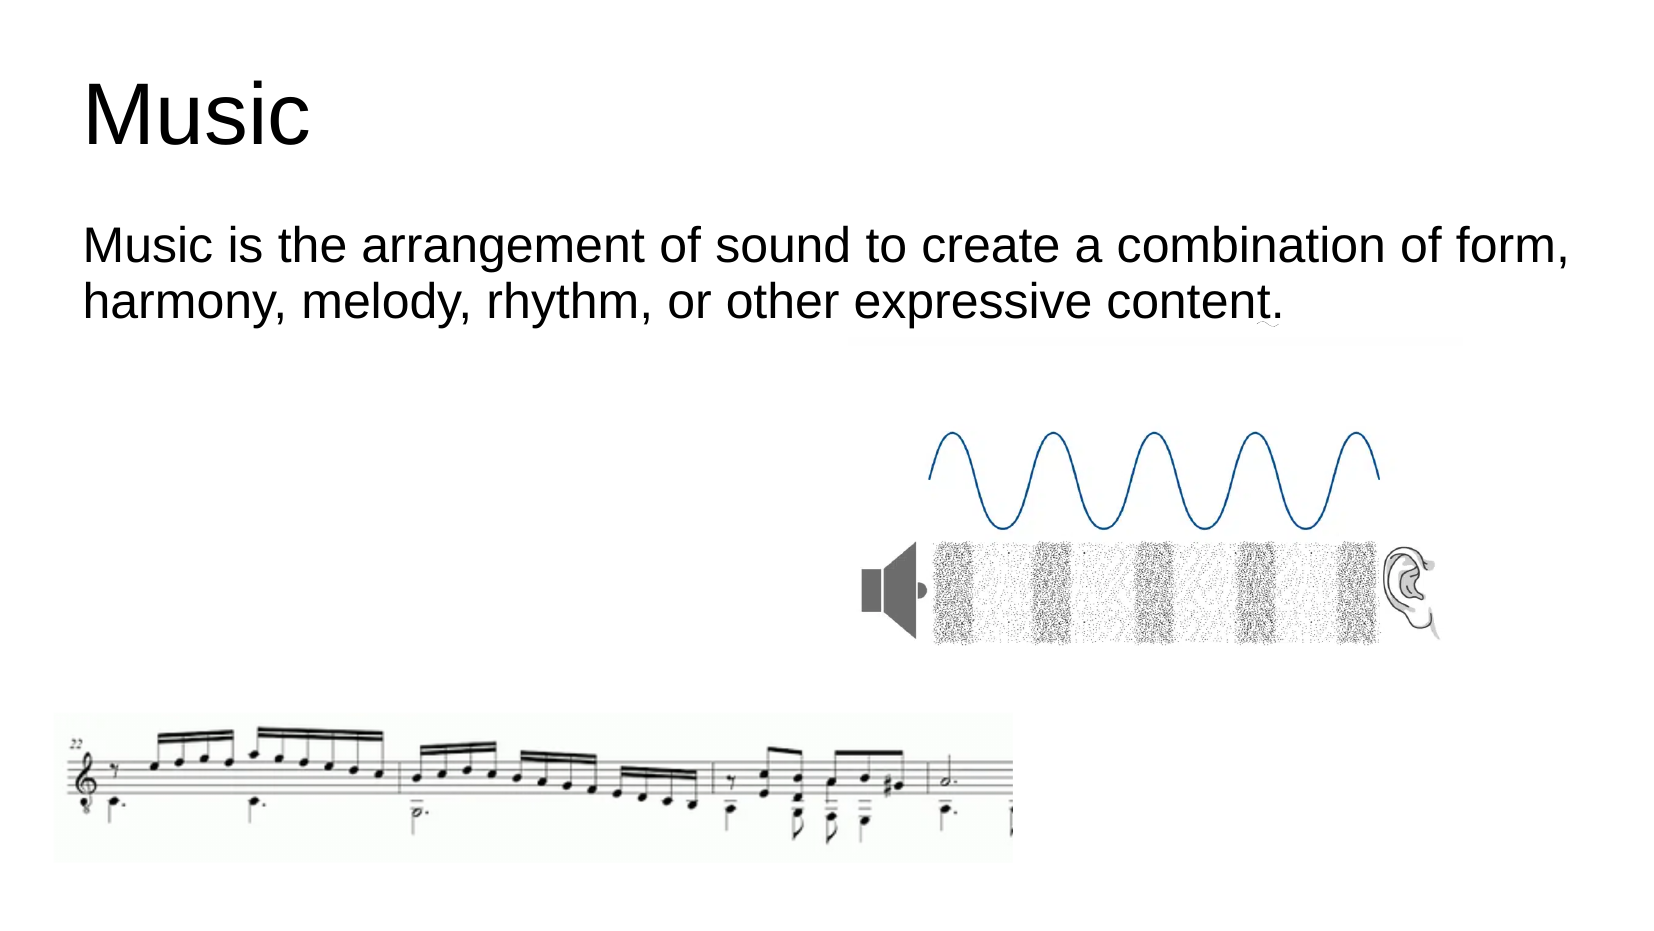

# Music
Music is the arrangement of sound to create a combination of form, harmony, melody, rhythm, or other expressive content.